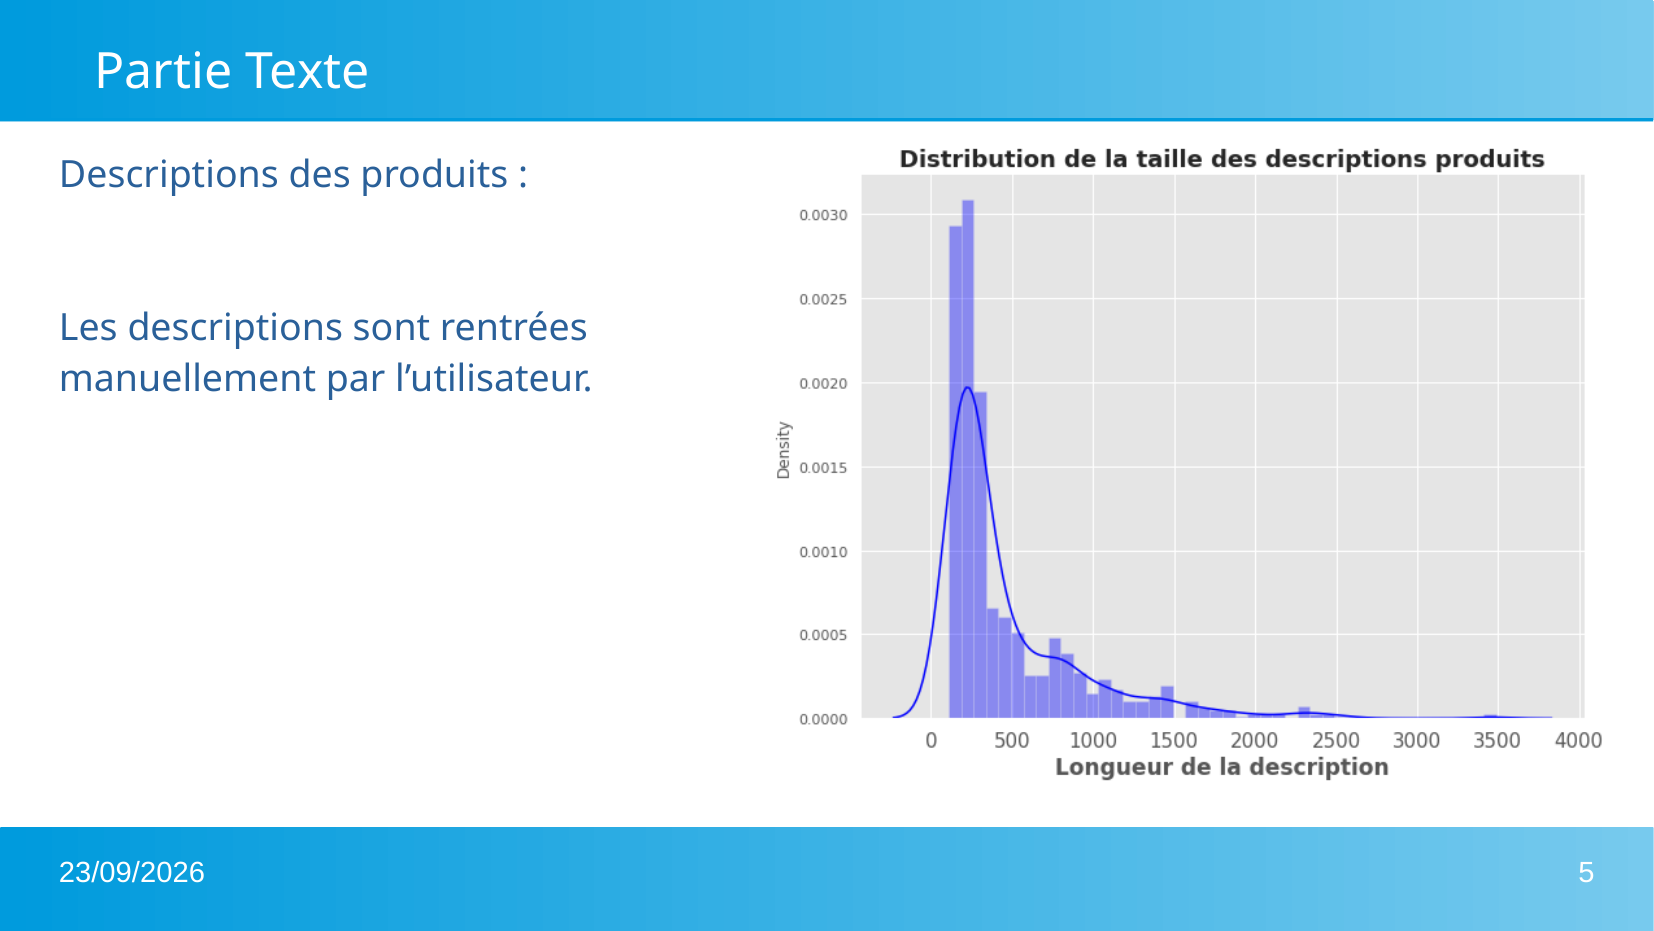

# Partie Texte
Descriptions des produits :
Les descriptions sont rentrées
manuellement par l’utilisateur.
5